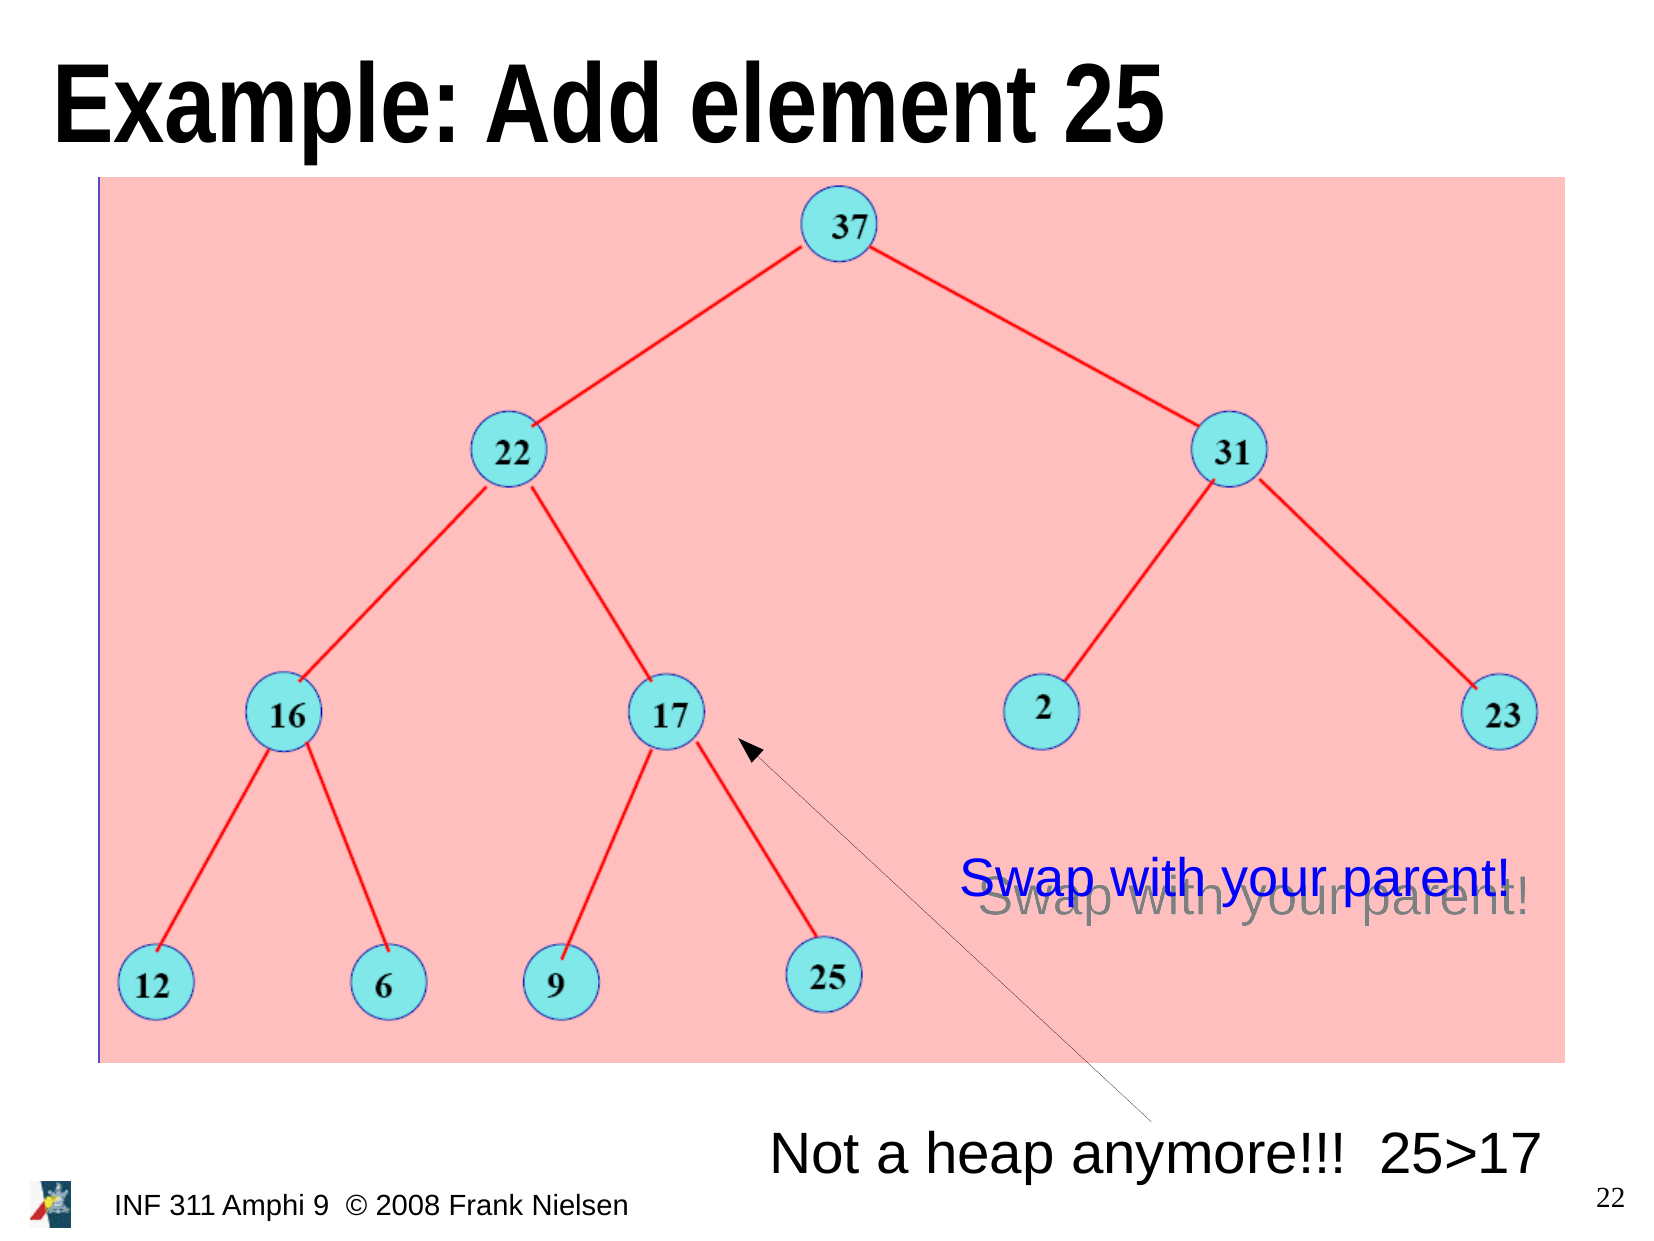

Example: Add element 25
Swap with your parent!
Not a heap anymore!!! 25>17